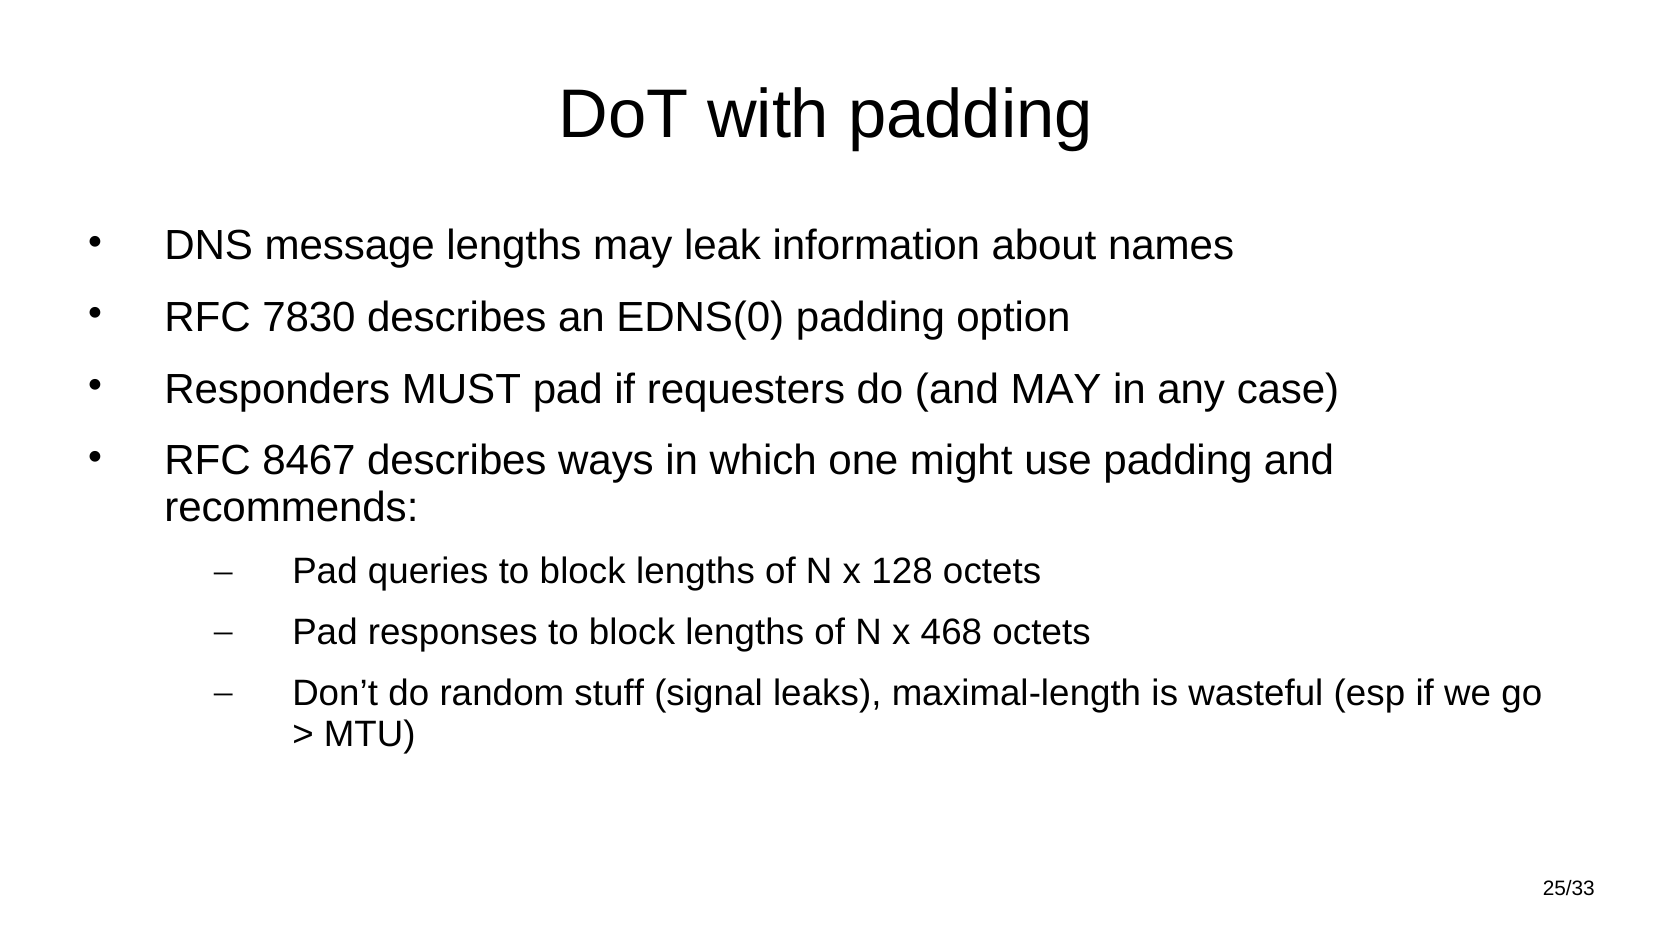

# DoT with padding
DNS message lengths may leak information about names
RFC 7830 describes an EDNS(0) padding option
Responders MUST pad if requesters do (and MAY in any case)
RFC 8467 describes ways in which one might use padding and recommends:
Pad queries to block lengths of N x 128 octets
Pad responses to block lengths of N x 468 octets
Don’t do random stuff (signal leaks), maximal-length is wasteful (esp if we go > MTU)